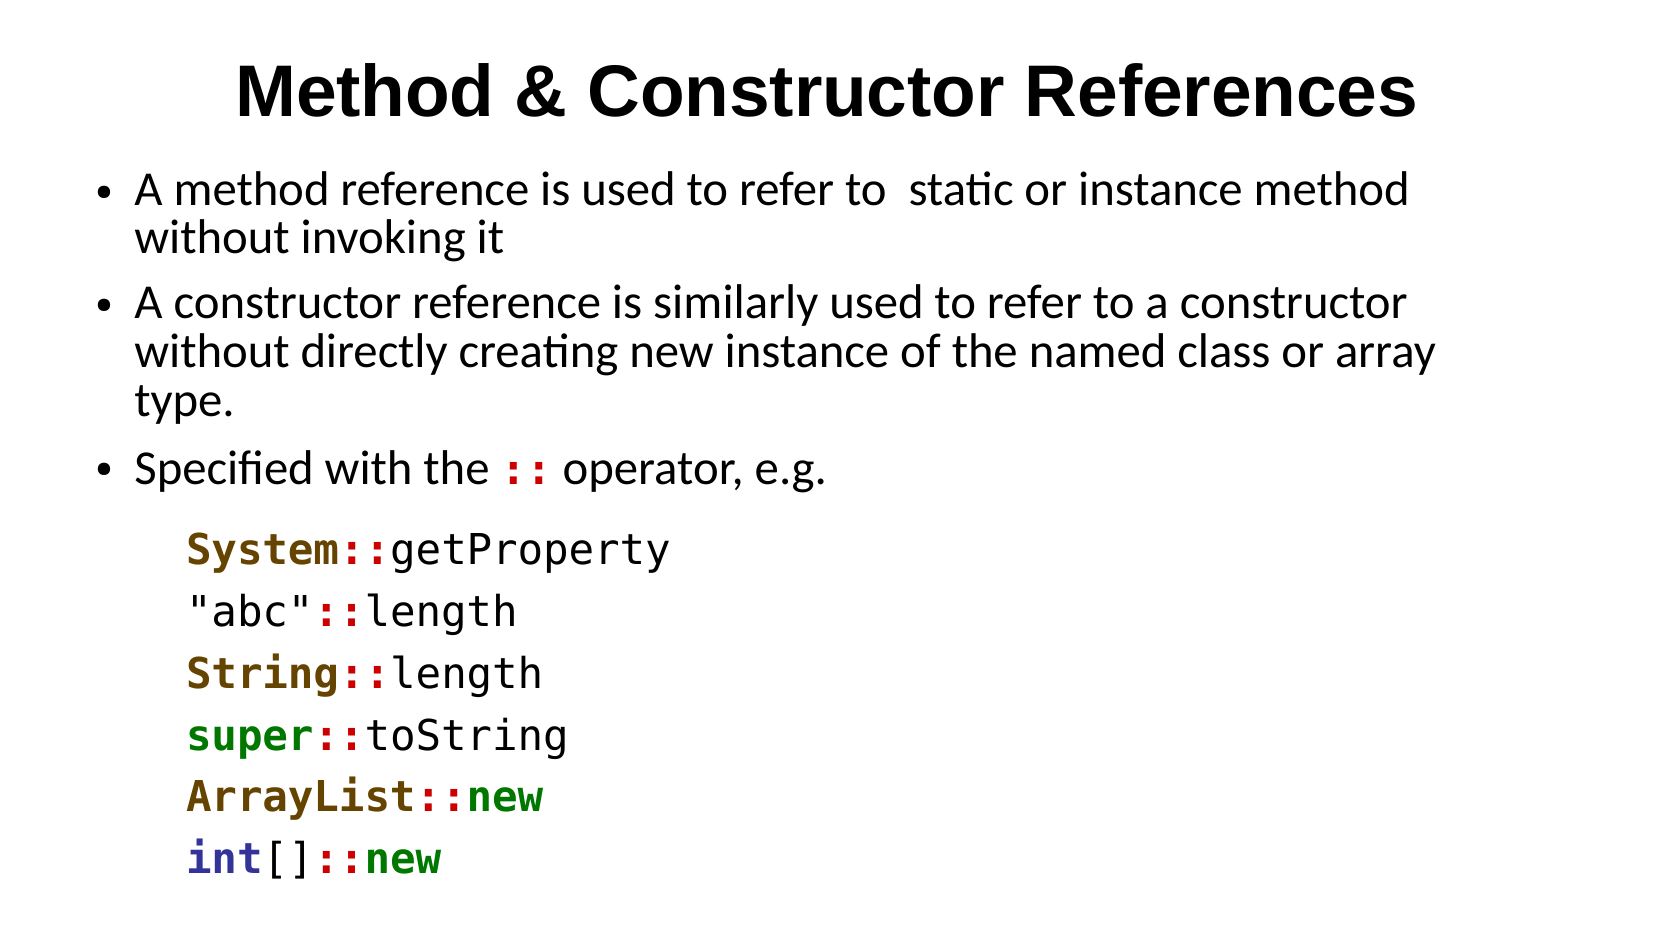

# Method & Constructor References
A method reference is used to refer to static or instance method without invoking it
A constructor reference is similarly used to refer to a constructor without directly creating new instance of the named class or array type.
Specified with the :: operator, e.g.
System::getProperty
"abc"::length
String::length
super::toString
ArrayList::new
int[]::new